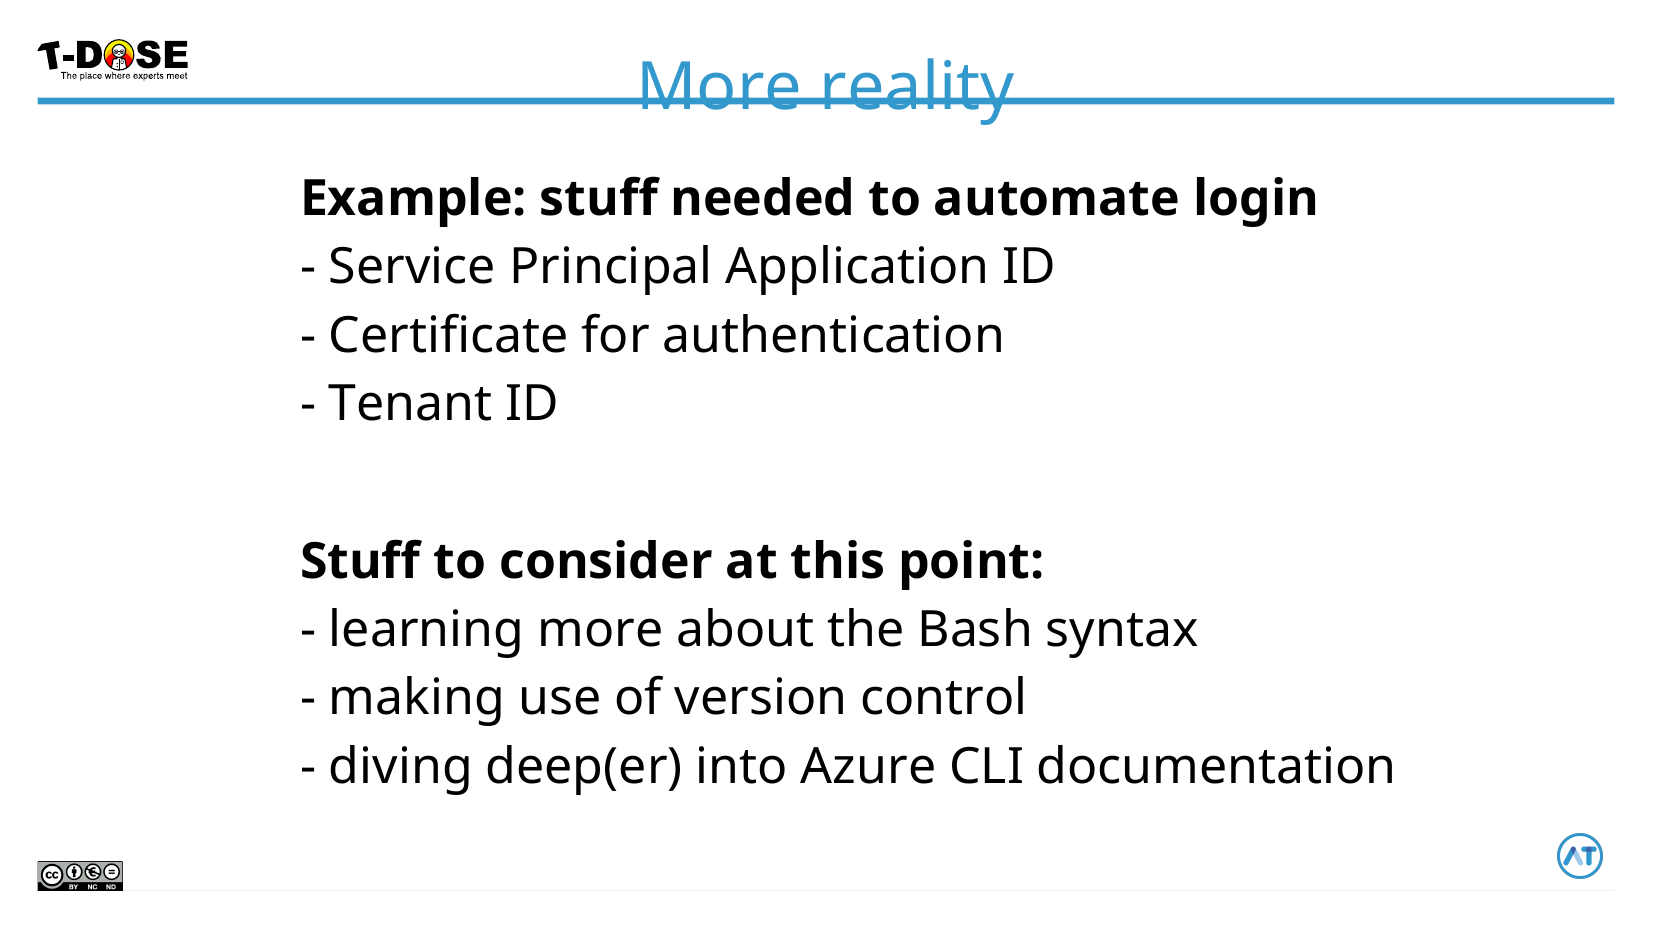

More reality
Example: stuff needed to automate login
- Service Principal Application ID
- Certificate for authentication
- Tenant ID
Stuff to consider at this point:
- learning more about the Bash syntax
- making use of version control
- diving deep(er) into Azure CLI documentation